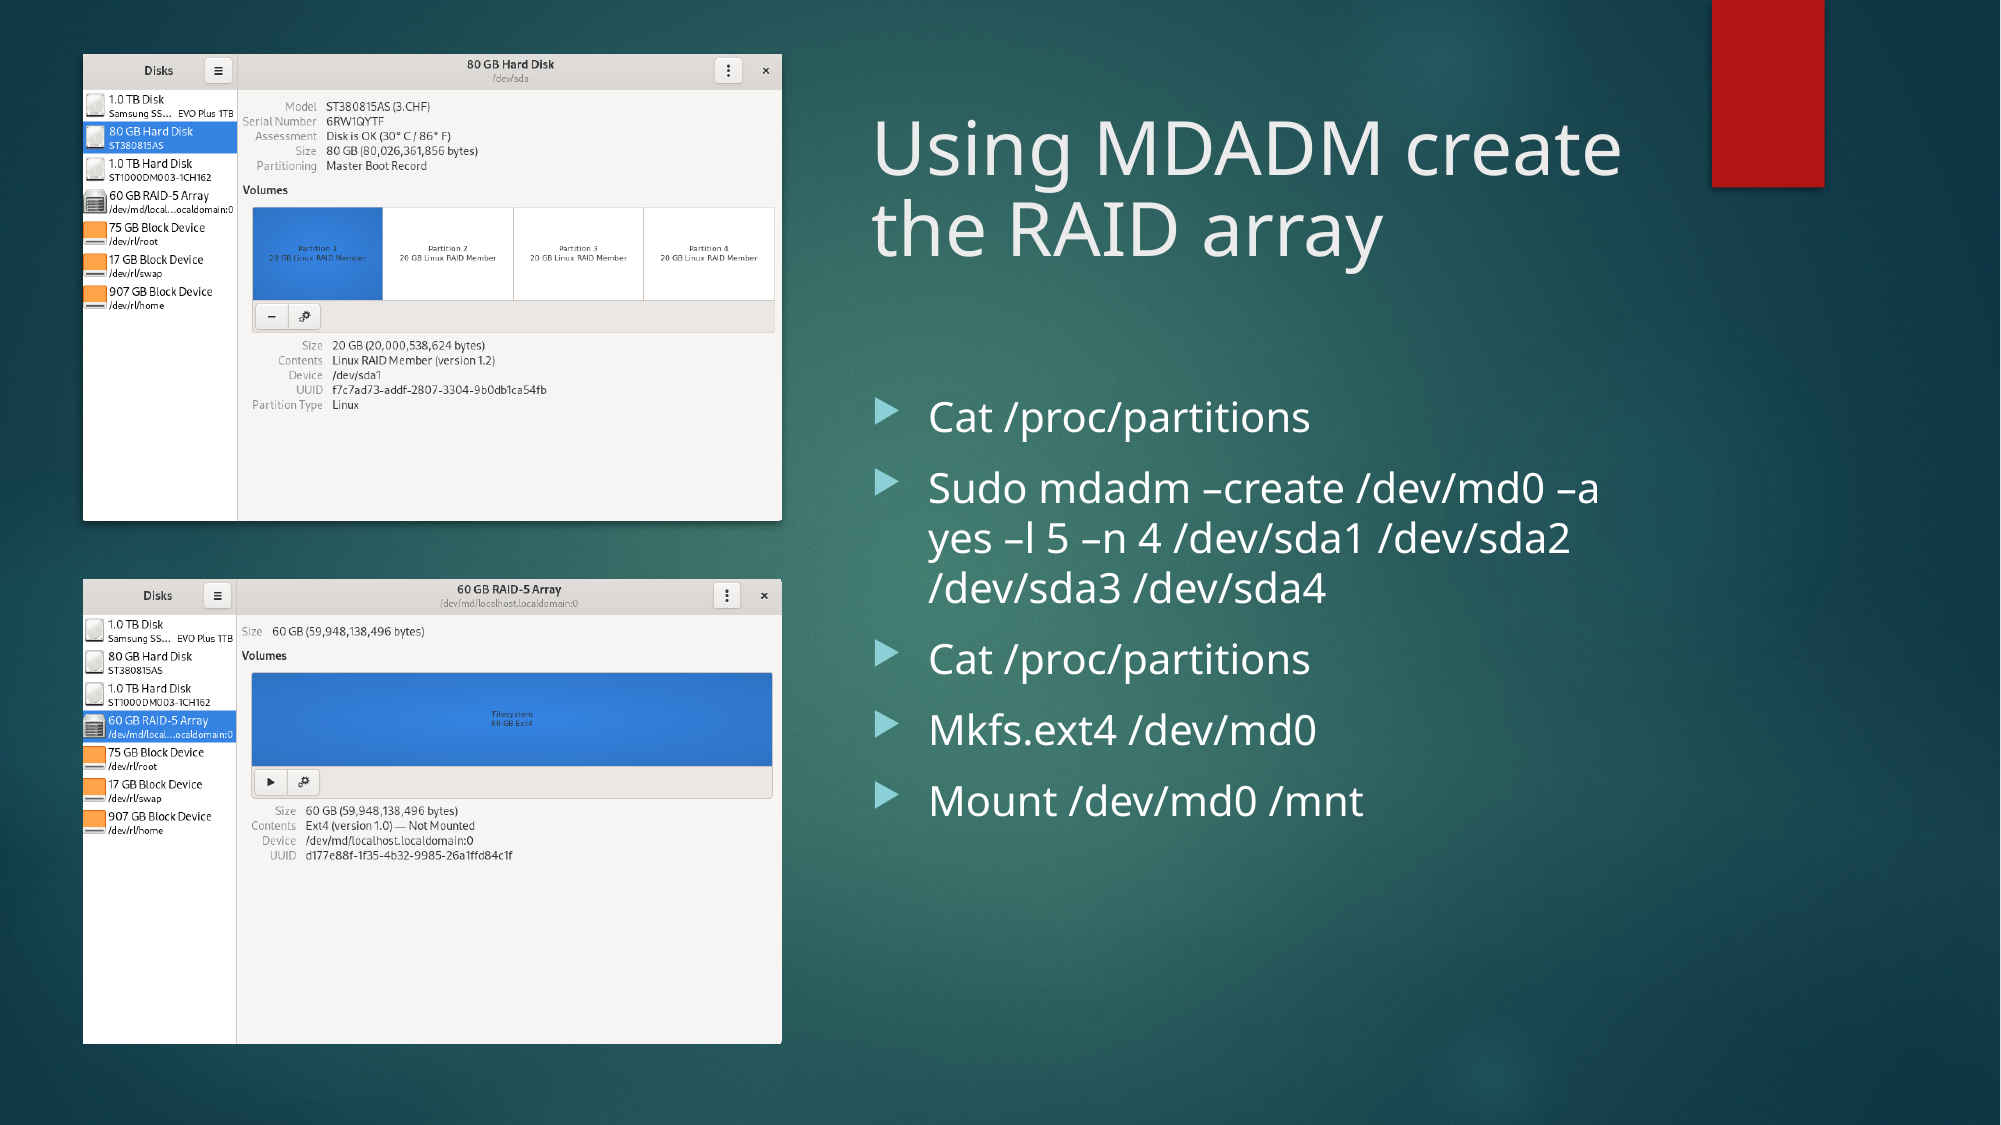

Using MDADM create the RAID array
# Cat /proc/partitions
Sudo mdadm –create /dev/md0 –a yes –l 5 –n 4 /dev/sda1 /dev/sda2 /dev/sda3 /dev/sda4
Cat /proc/partitions
Mkfs.ext4 /dev/md0
Mount /dev/md0 /mnt